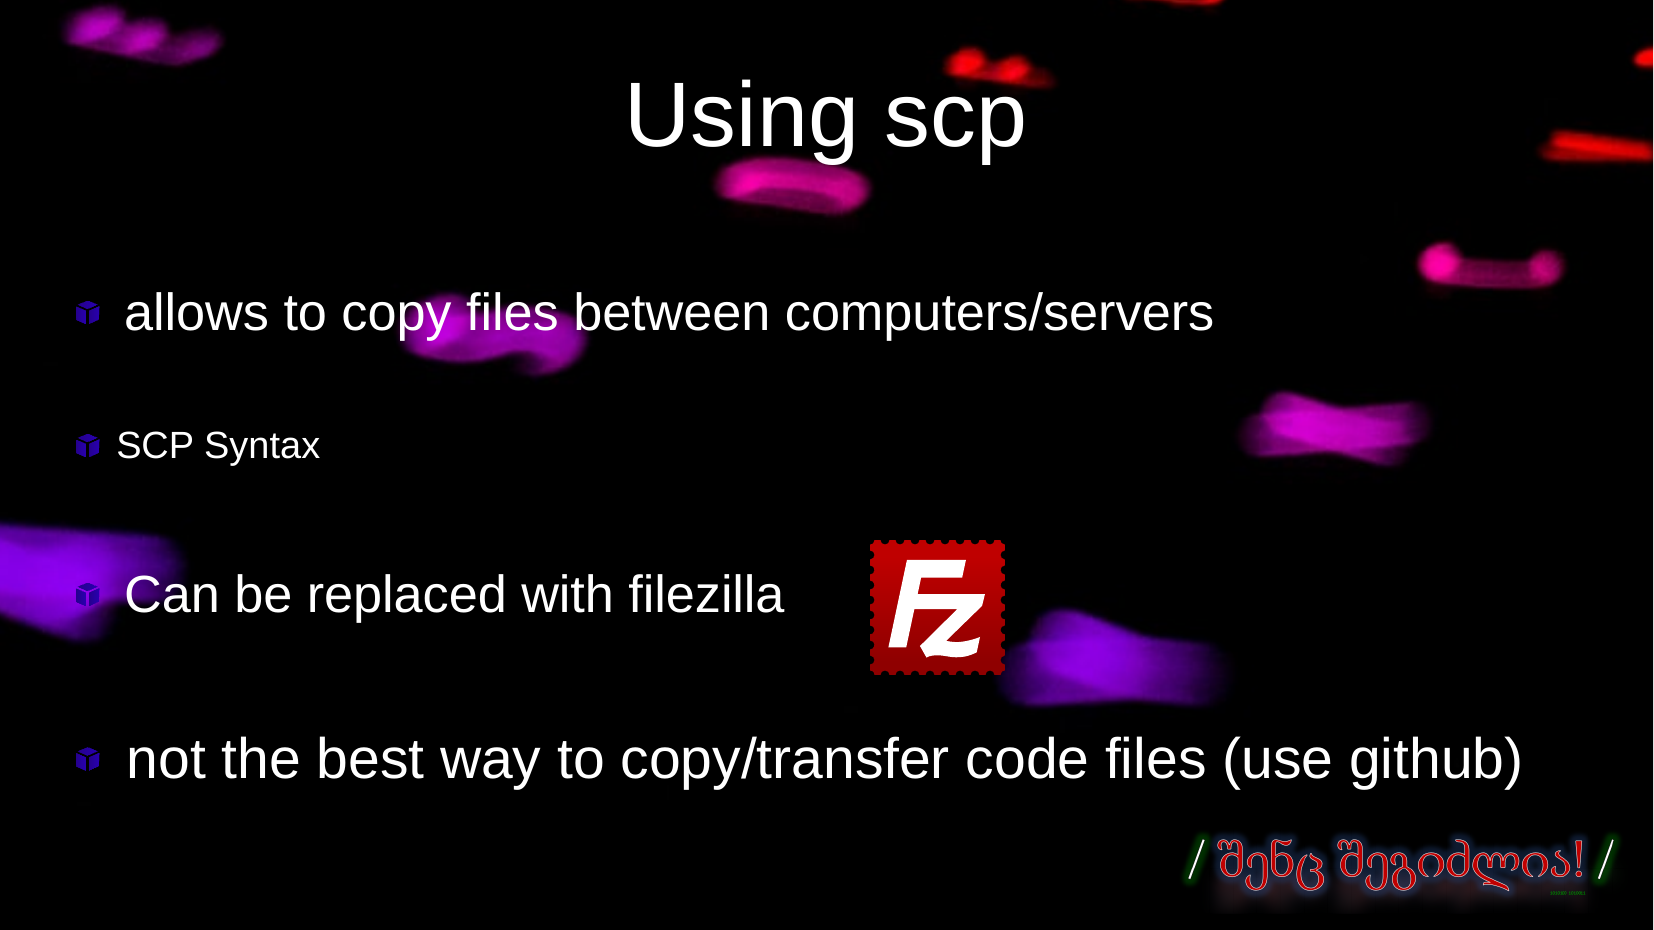

# Using scp
 allows to copy files between computers/servers
 SCP Syntax
 Can be replaced with filezilla
 not the best way to copy/transfer code files (use github)